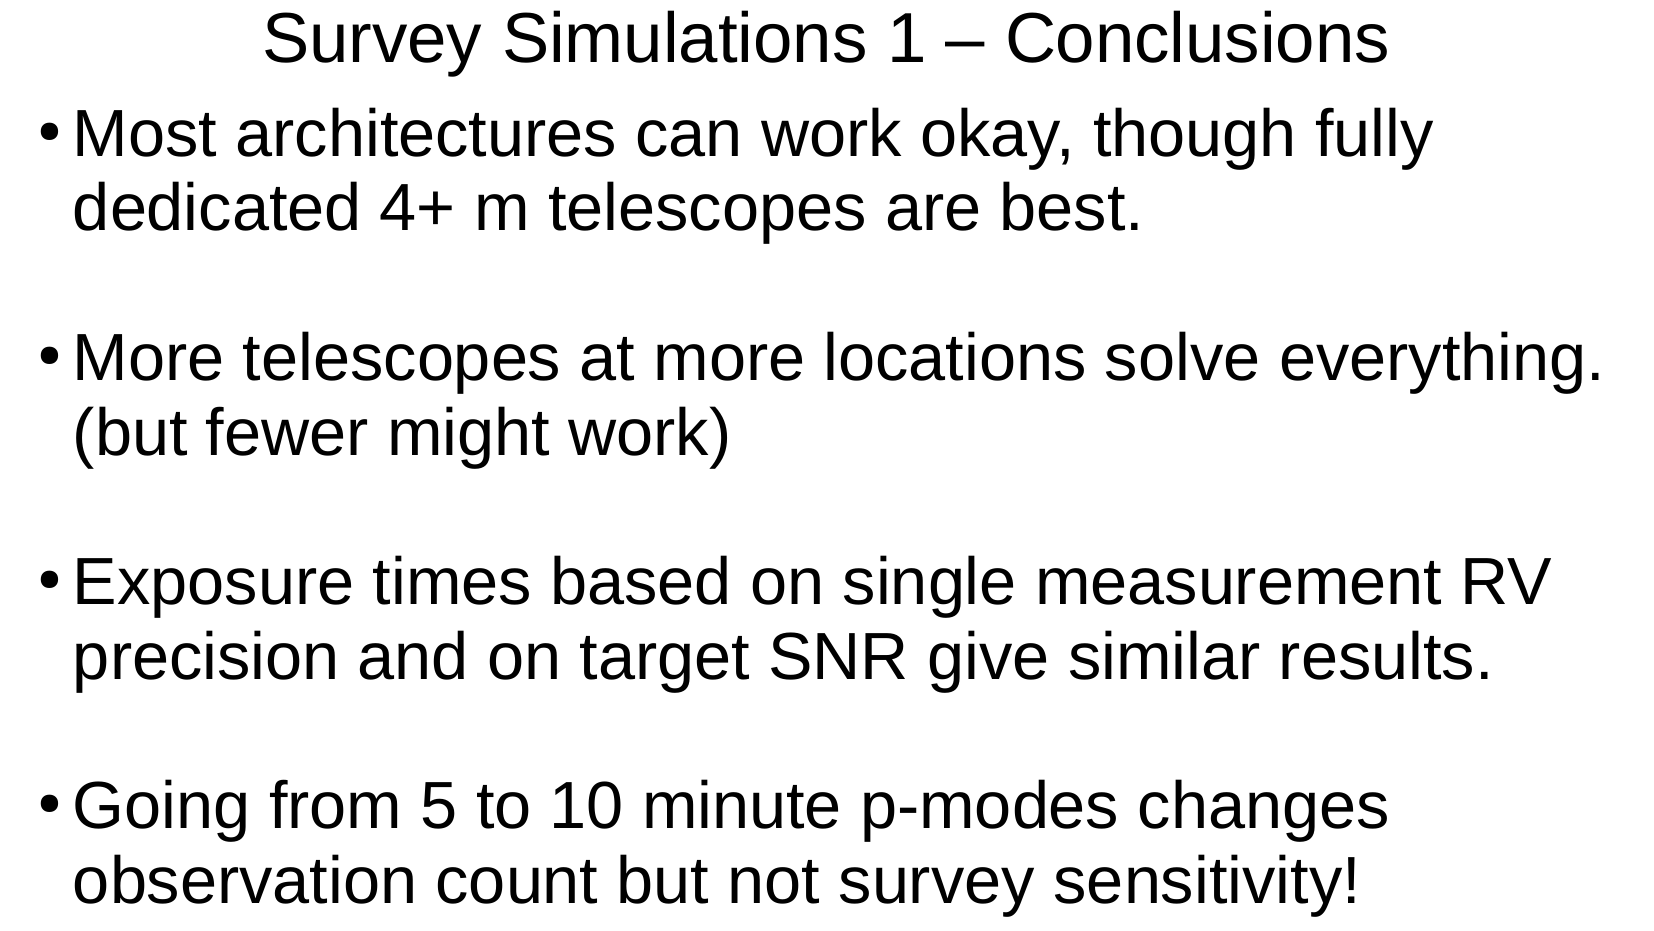

# Survey Simulations 1 – Conclusions
Most architectures can work okay, though fully dedicated 4+ m telescopes are best.
More telescopes at more locations solve everything. (but fewer might work)
Exposure times based on single measurement RV precision and on target SNR give similar results.
Going from 5 to 10 minute p-modes changes observation count but not survey sensitivity!